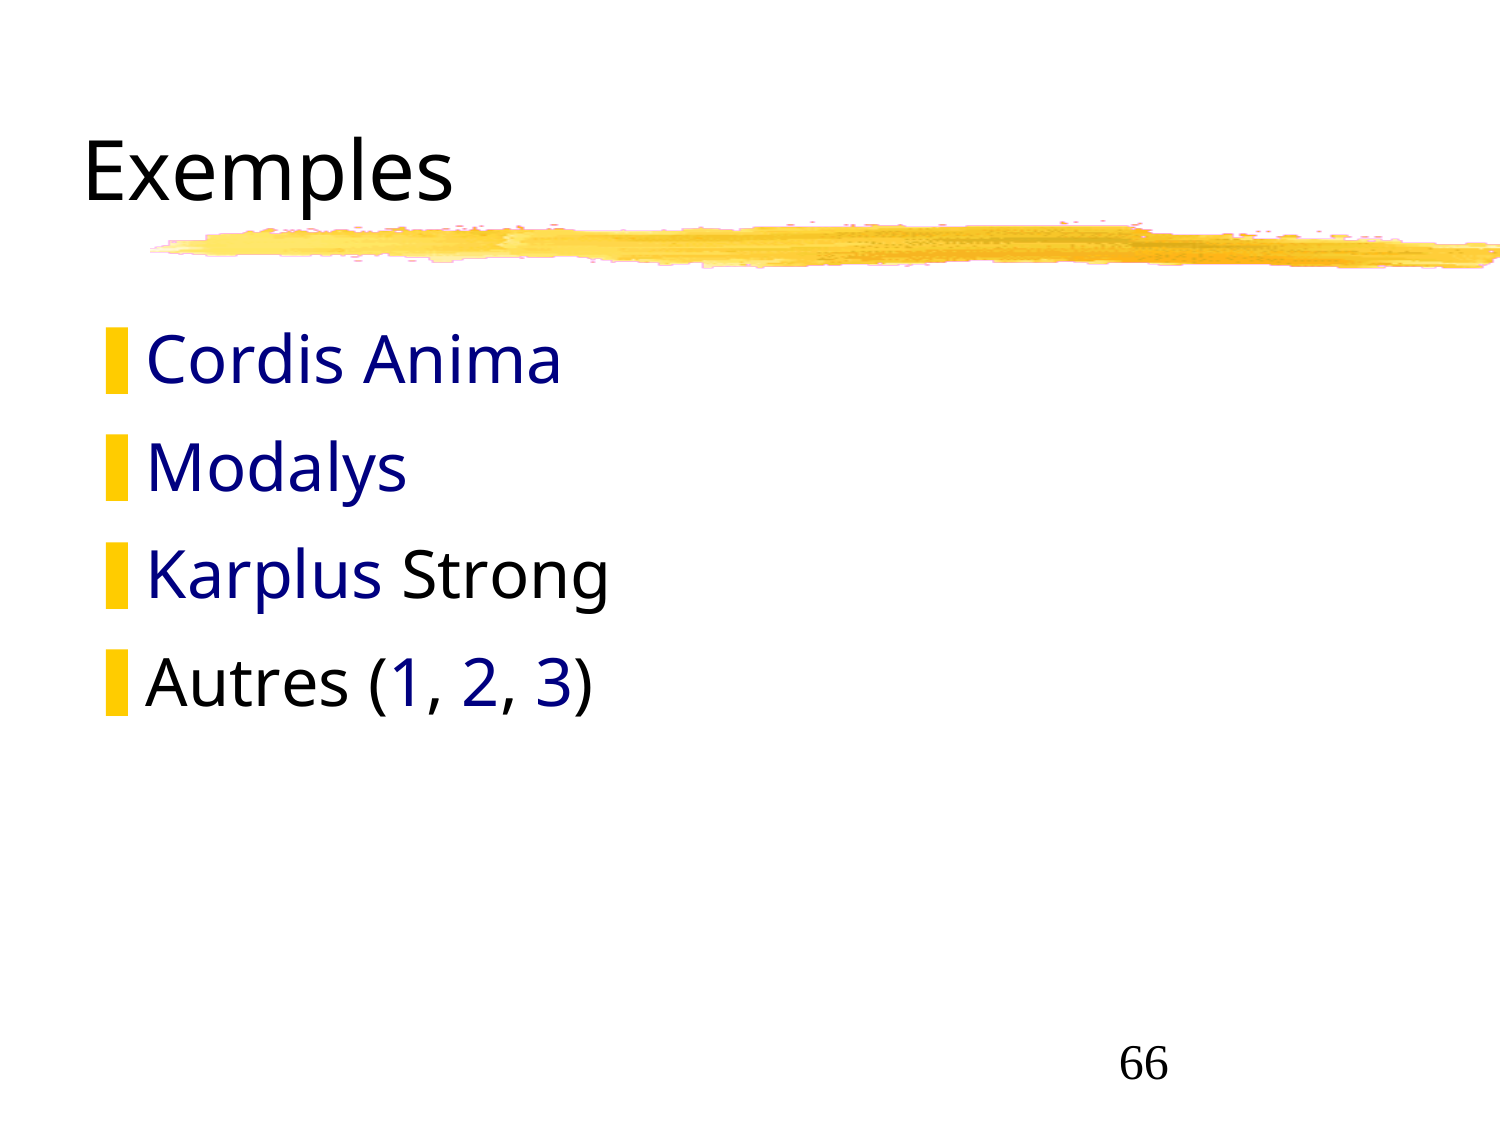

# Exemples
Cordis Anima
Modalys
Karplus Strong
Autres (1, 2, 3)
66